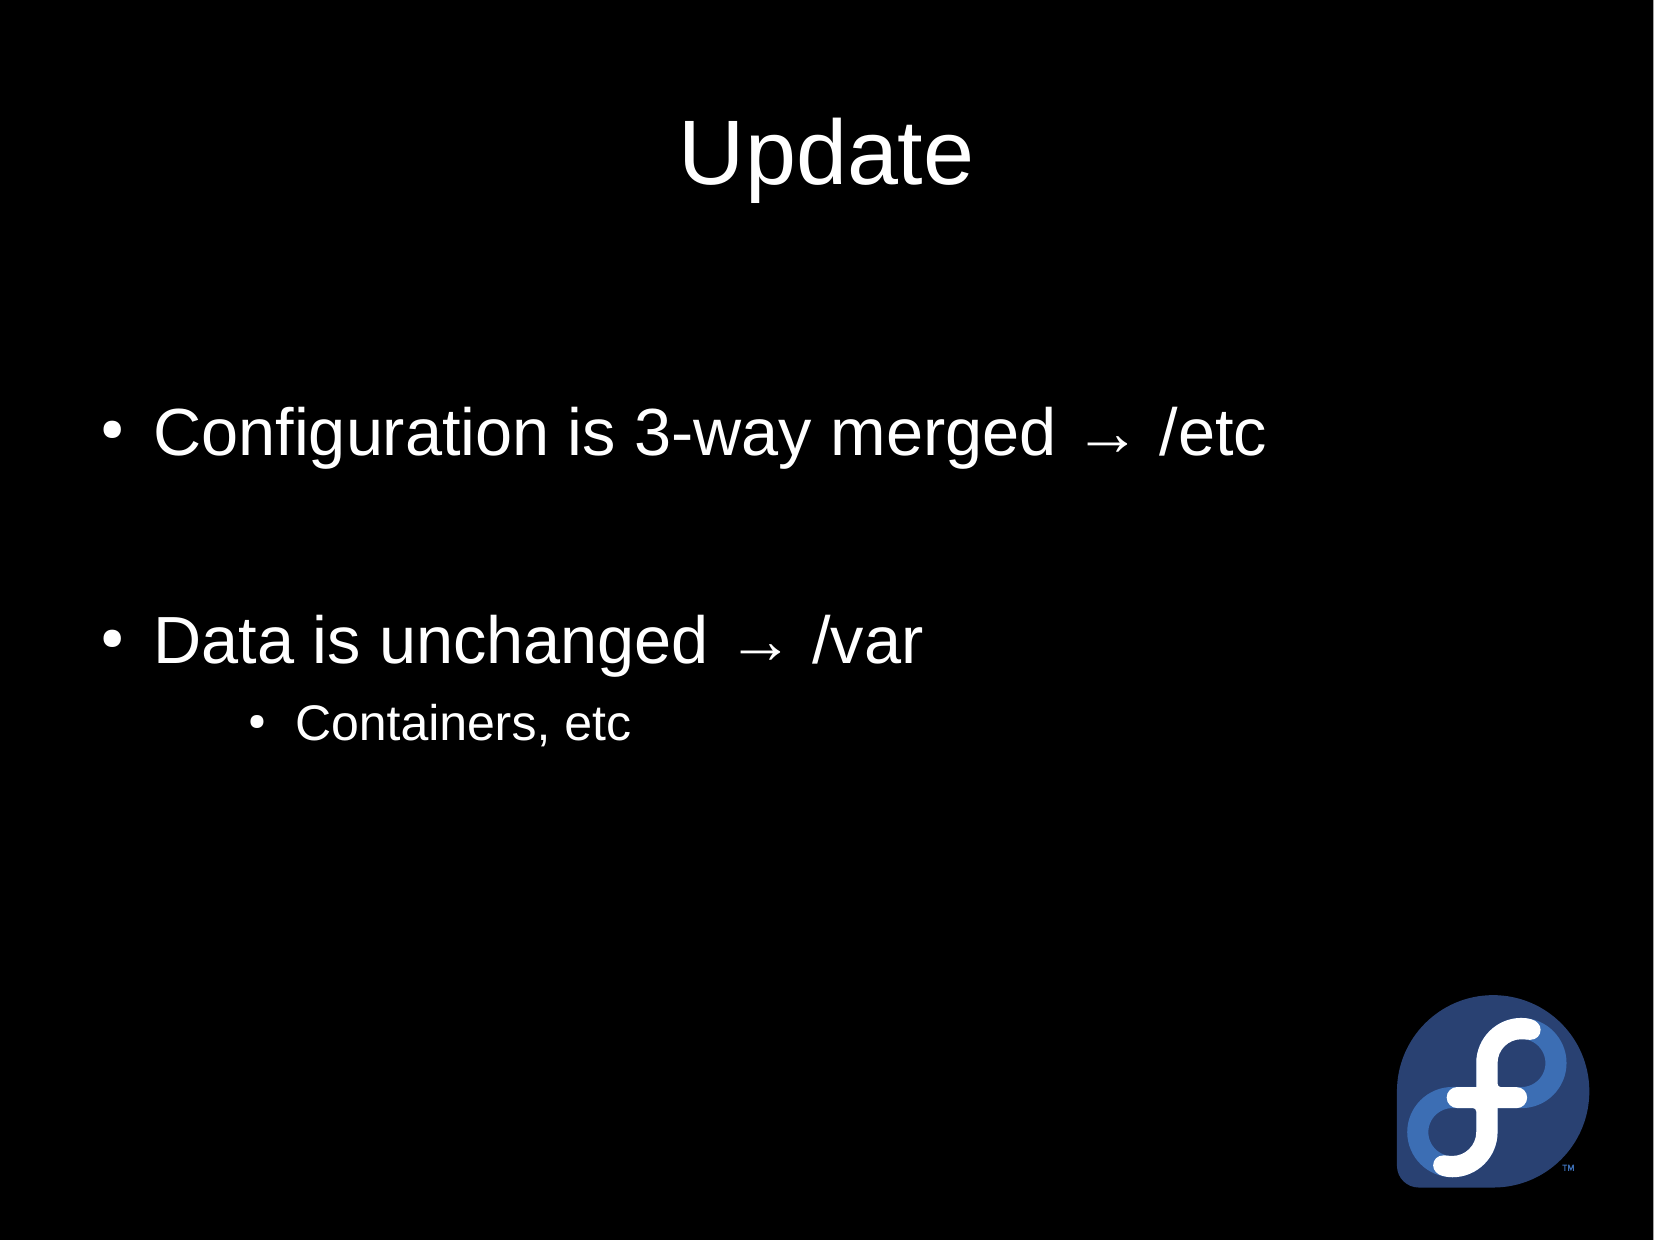

# Update
Configuration is 3-way merged → /etc
Data is unchanged → /var
Containers, etc